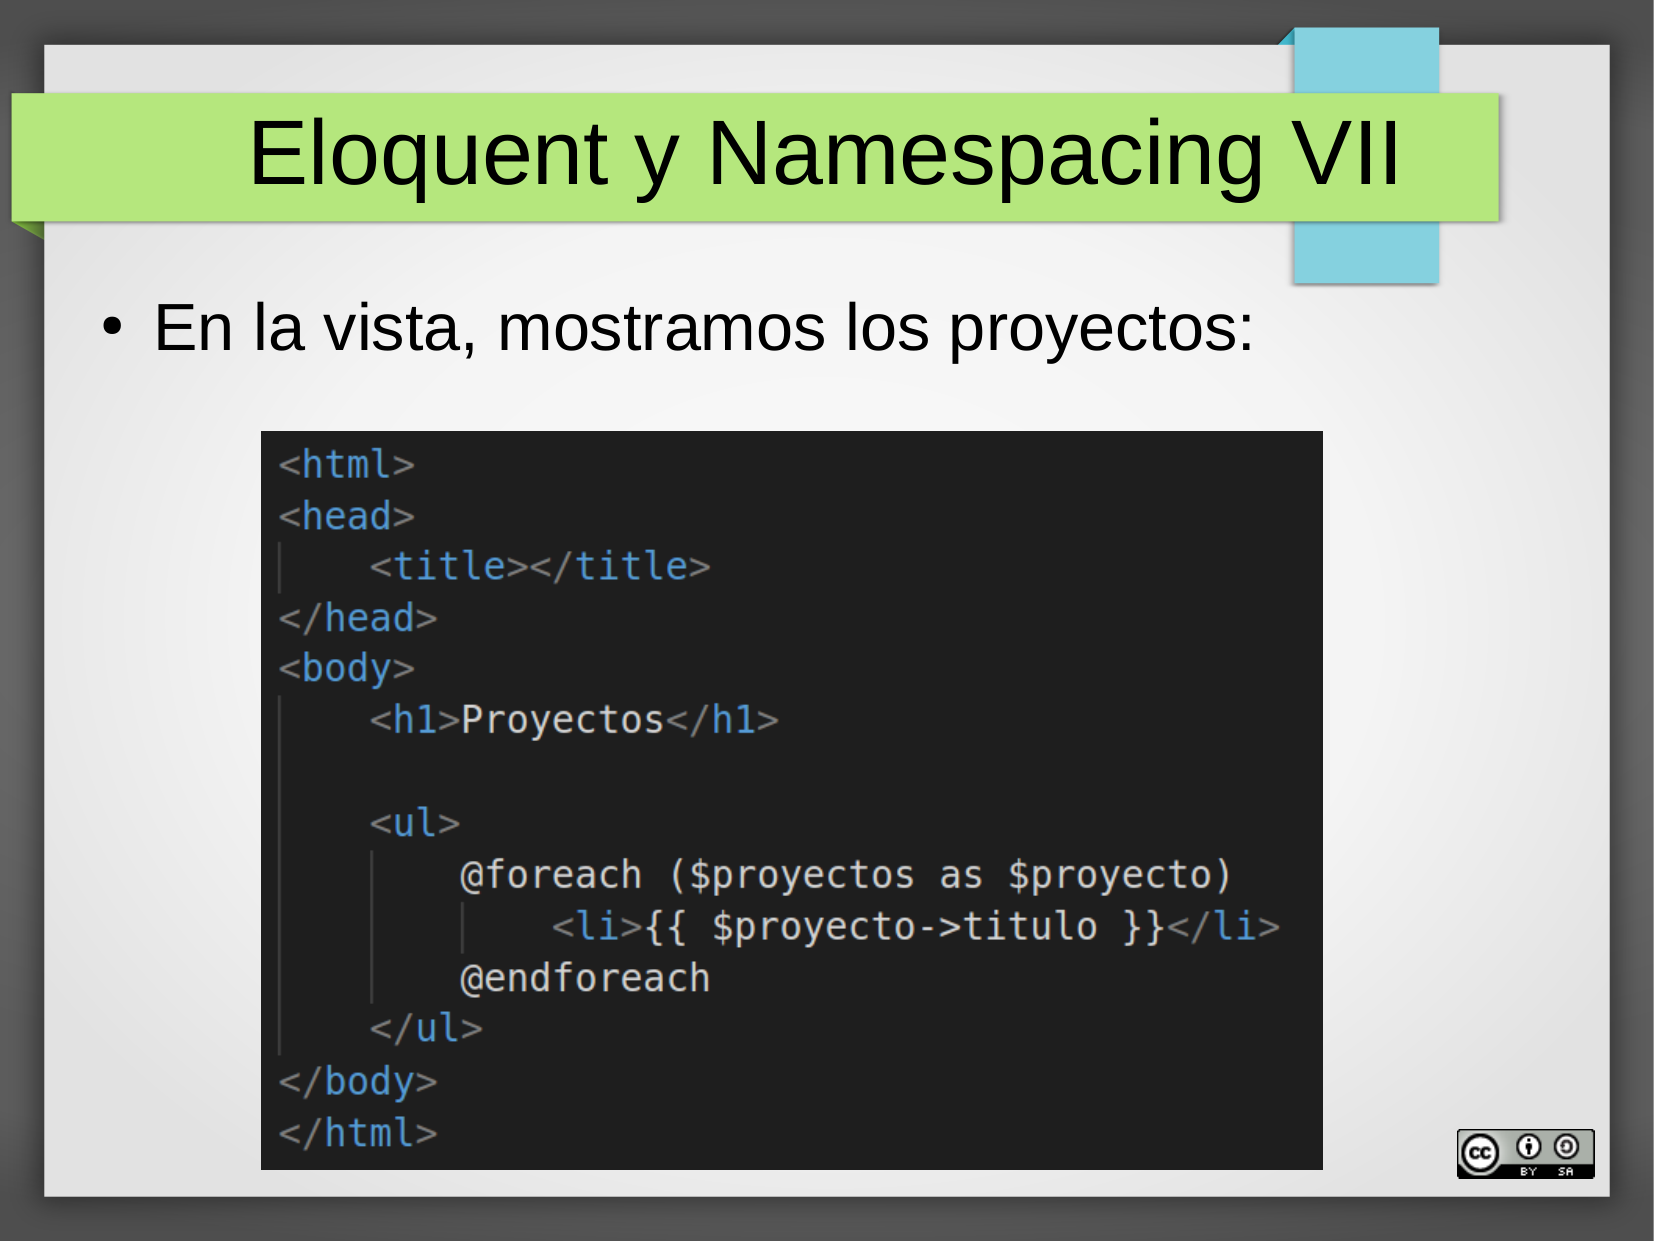

# Eloquent y Namespacing VII
En la vista, mostramos los proyectos: